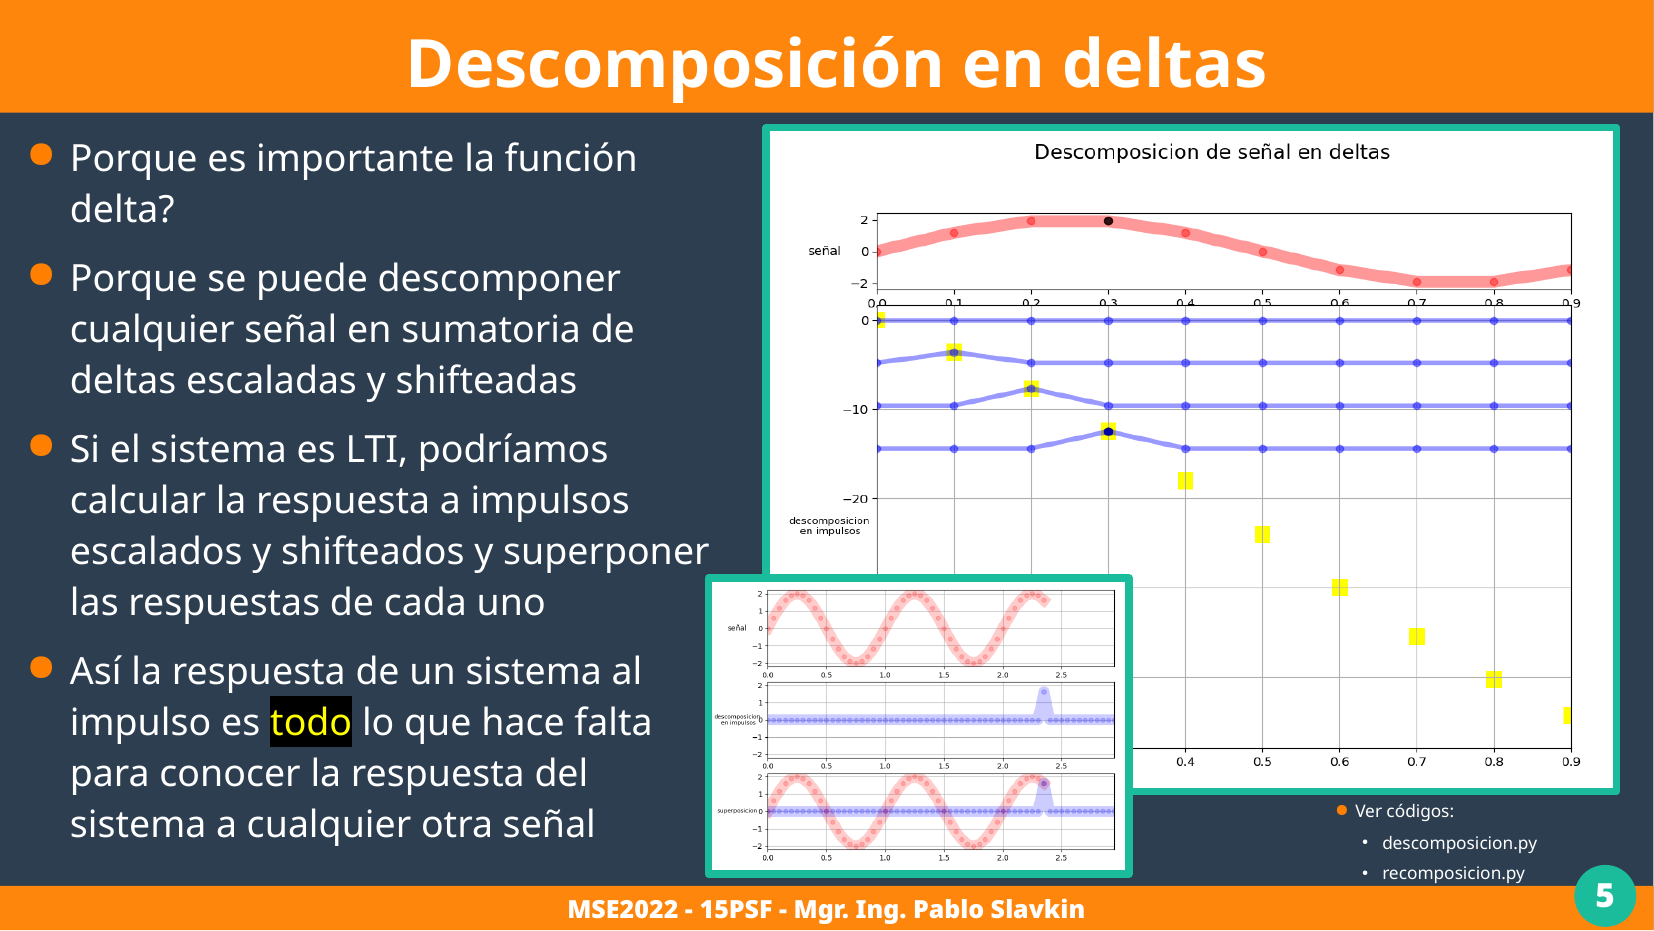

# Descomposición en deltas
Porque es importante la función delta?
Porque se puede descomponer cualquier señal en sumatoria de deltas escaladas y shifteadas
Si el sistema es LTI, podríamos calcular la respuesta a impulsos escalados y shifteados y superponer las respuestas de cada uno
Así la respuesta de un sistema al impulso es todo lo que hace falta para conocer la respuesta del sistema a cualquier otra señal
Ver códigos:
descomposicion.py
recomposicion.py
MSE2022 - 15PSF - Mgr. Ing. Pablo Slavkin